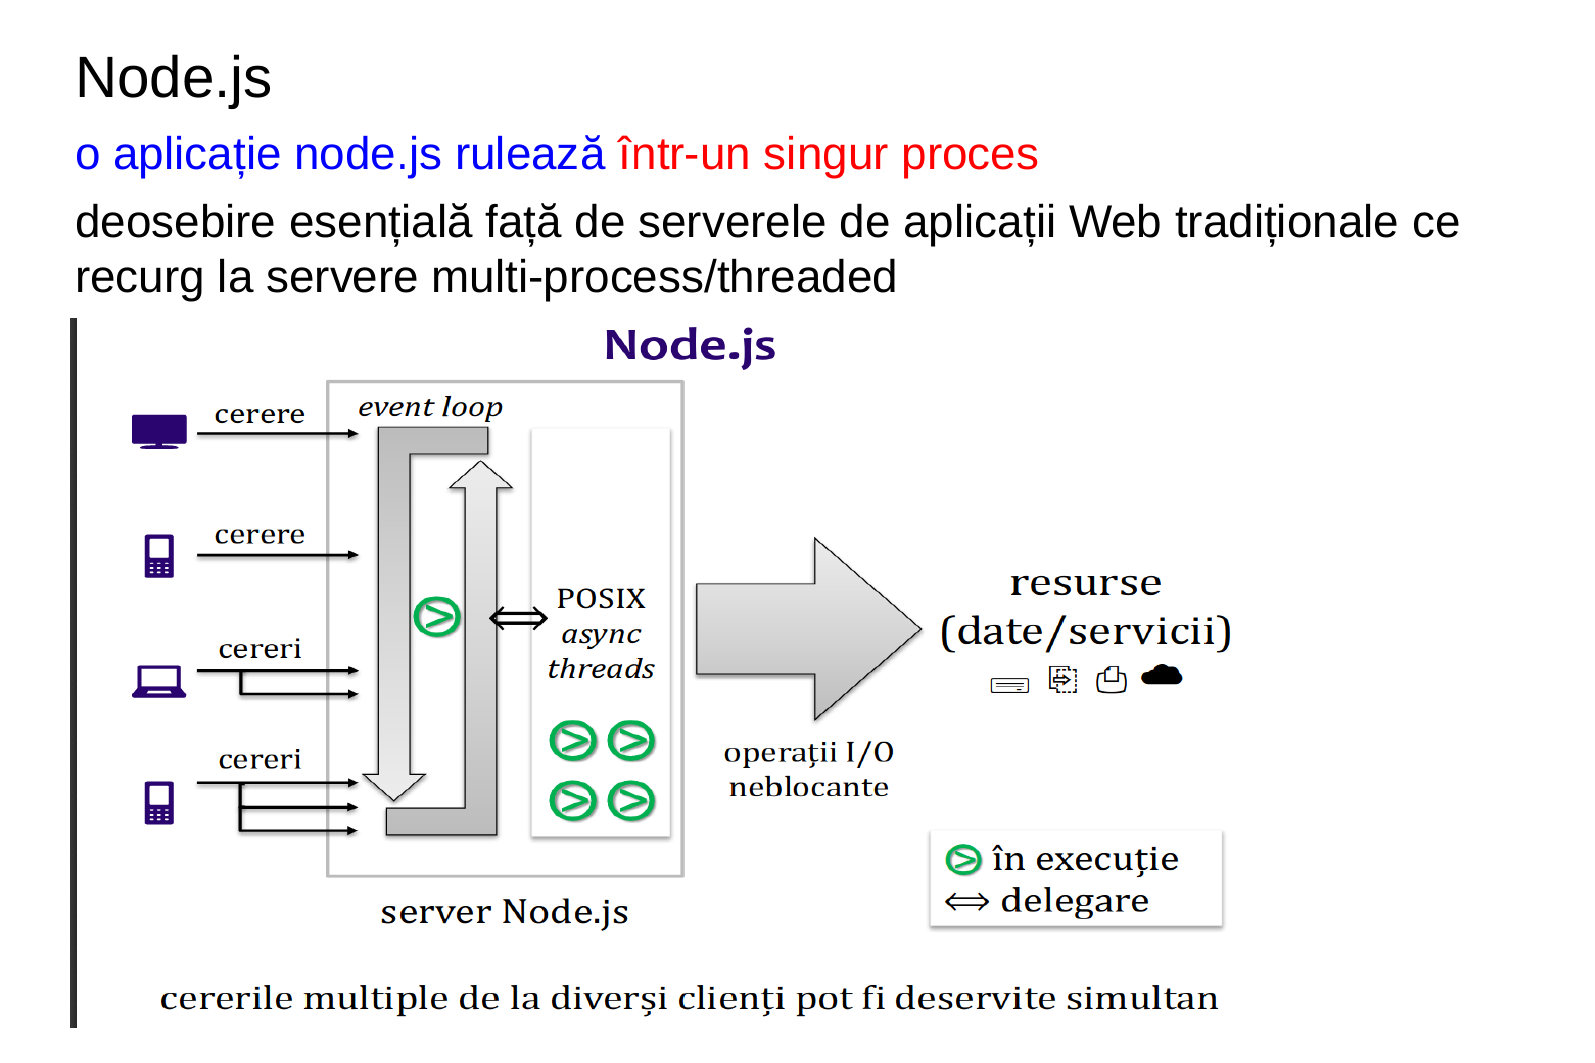

Node.js
o aplicație node.js rulează într-un singur proces
deosebire esențială față de serverele de aplicații Web tradiționale ce recurg la servere multi-process/threaded